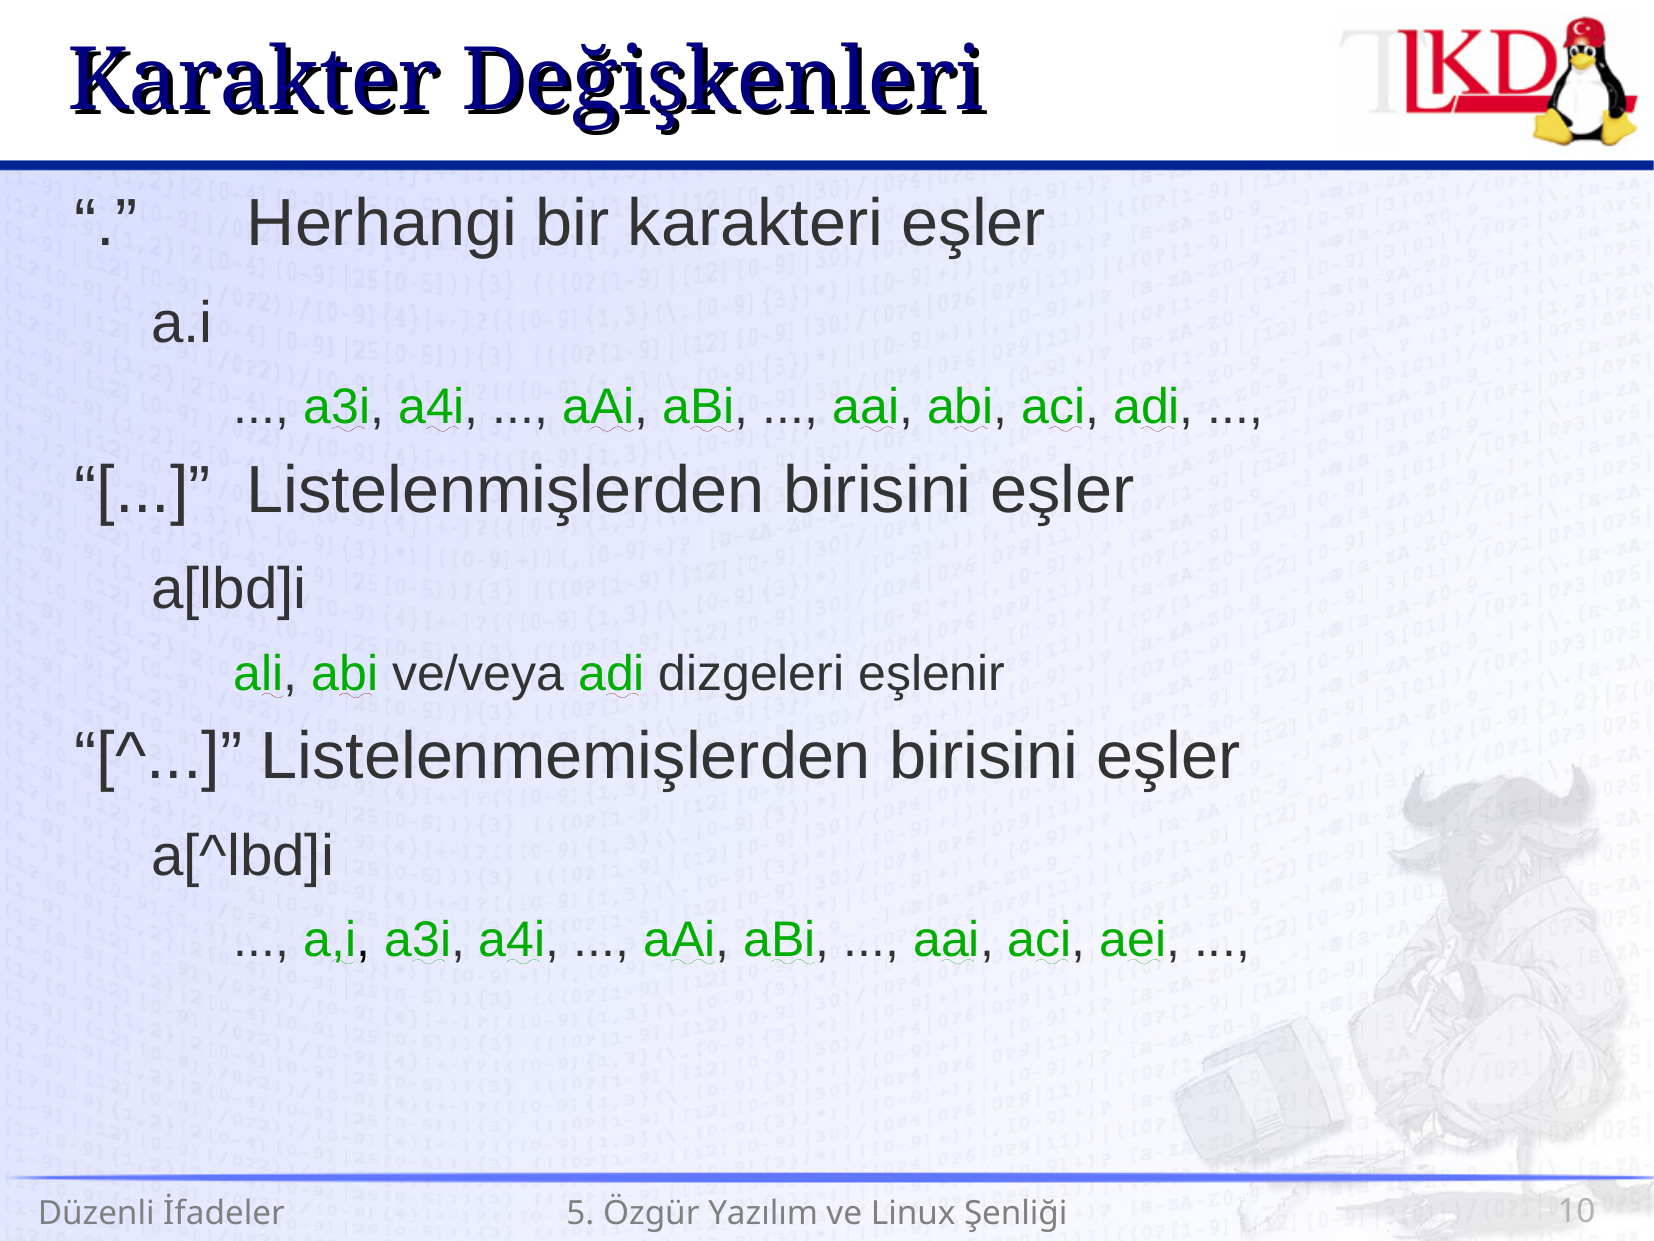

# Karakter Değişkenleri
“.”	Herhangi bir karakteri eşler
a.i
..., a3i, a4i, ..., aAi, aBi, ..., aai, abi, aci, adi, ...,
“[...]”	Listelenmişlerden birisini eşler
a[lbd]i
ali, abi ve/veya adi dizgeleri eşlenir
“[^...]” Listelenmemişlerden birisini eşler
a[^lbd]i
..., a,i, a3i, a4i, ..., aAi, aBi, ..., aai, aci, aei, ...,